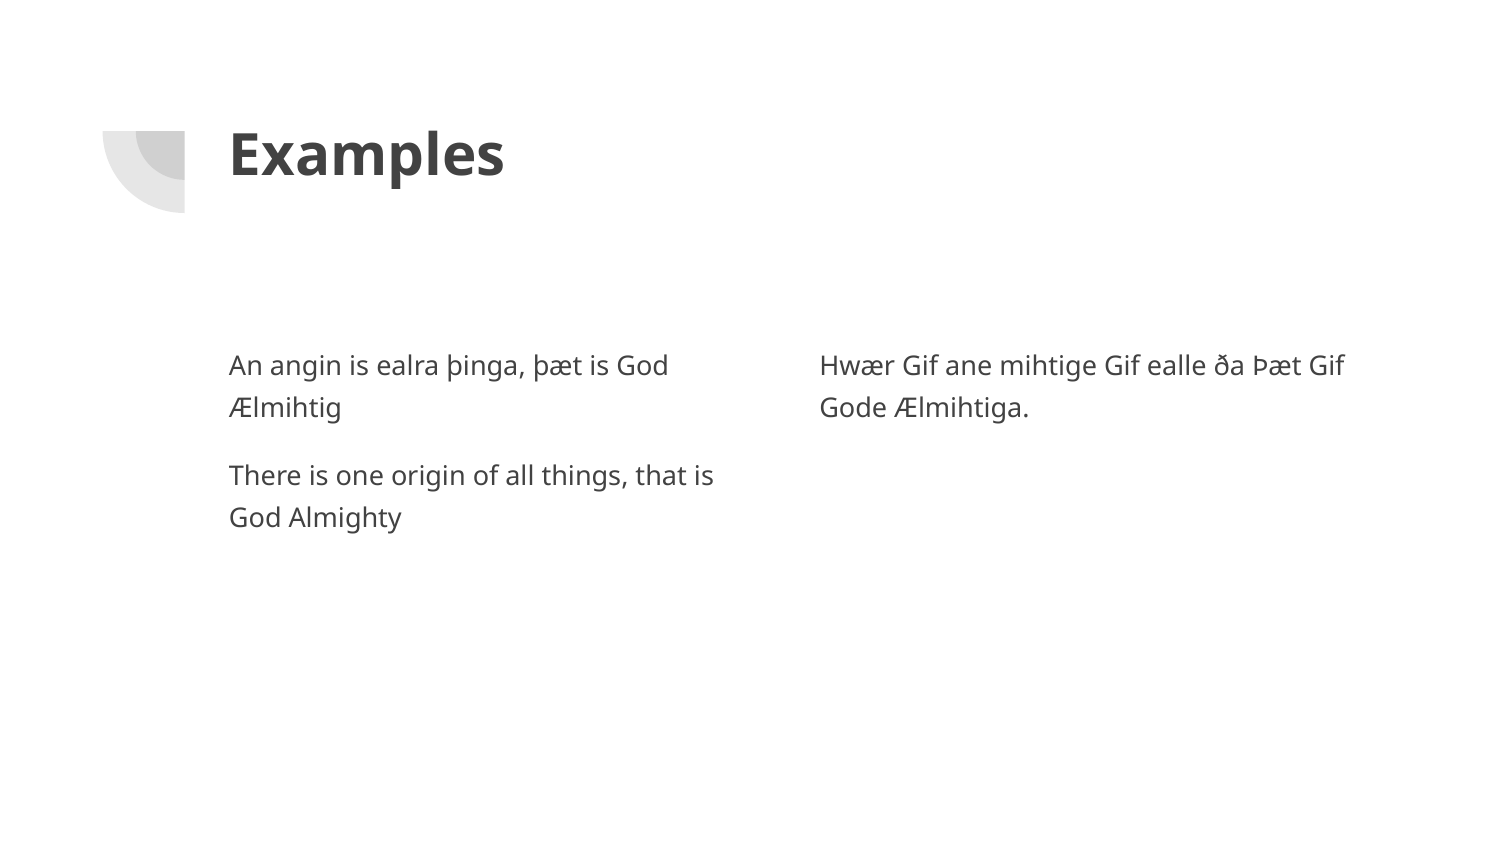

# Examples
An angin is ealra þinga, þæt is God Ælmihtig
There is one origin of all things, that is God Almighty
Hwær Gif ane mihtige Gif ealle ða Þæt Gif Gode Ælmihtiga.